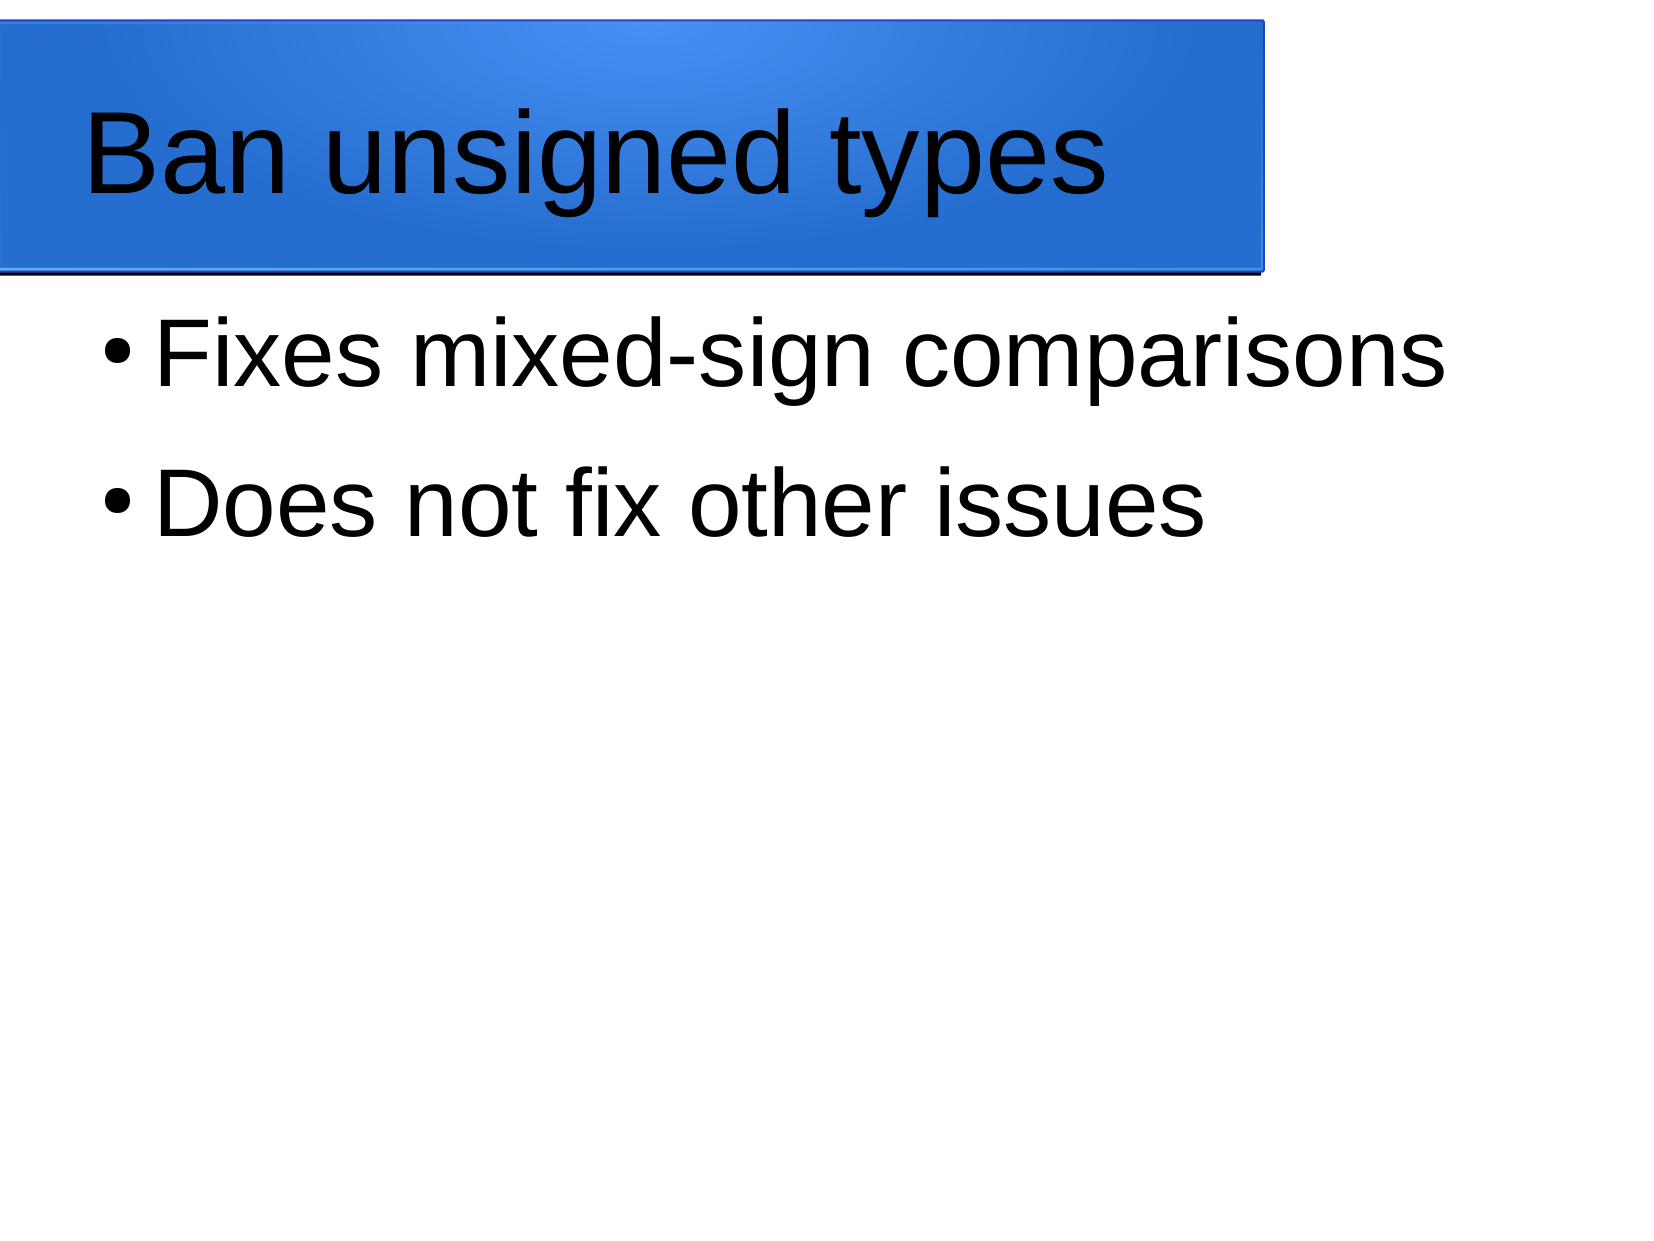

# Ban unsigned types
Fixes mixed-sign comparisons
Does not fix other issues